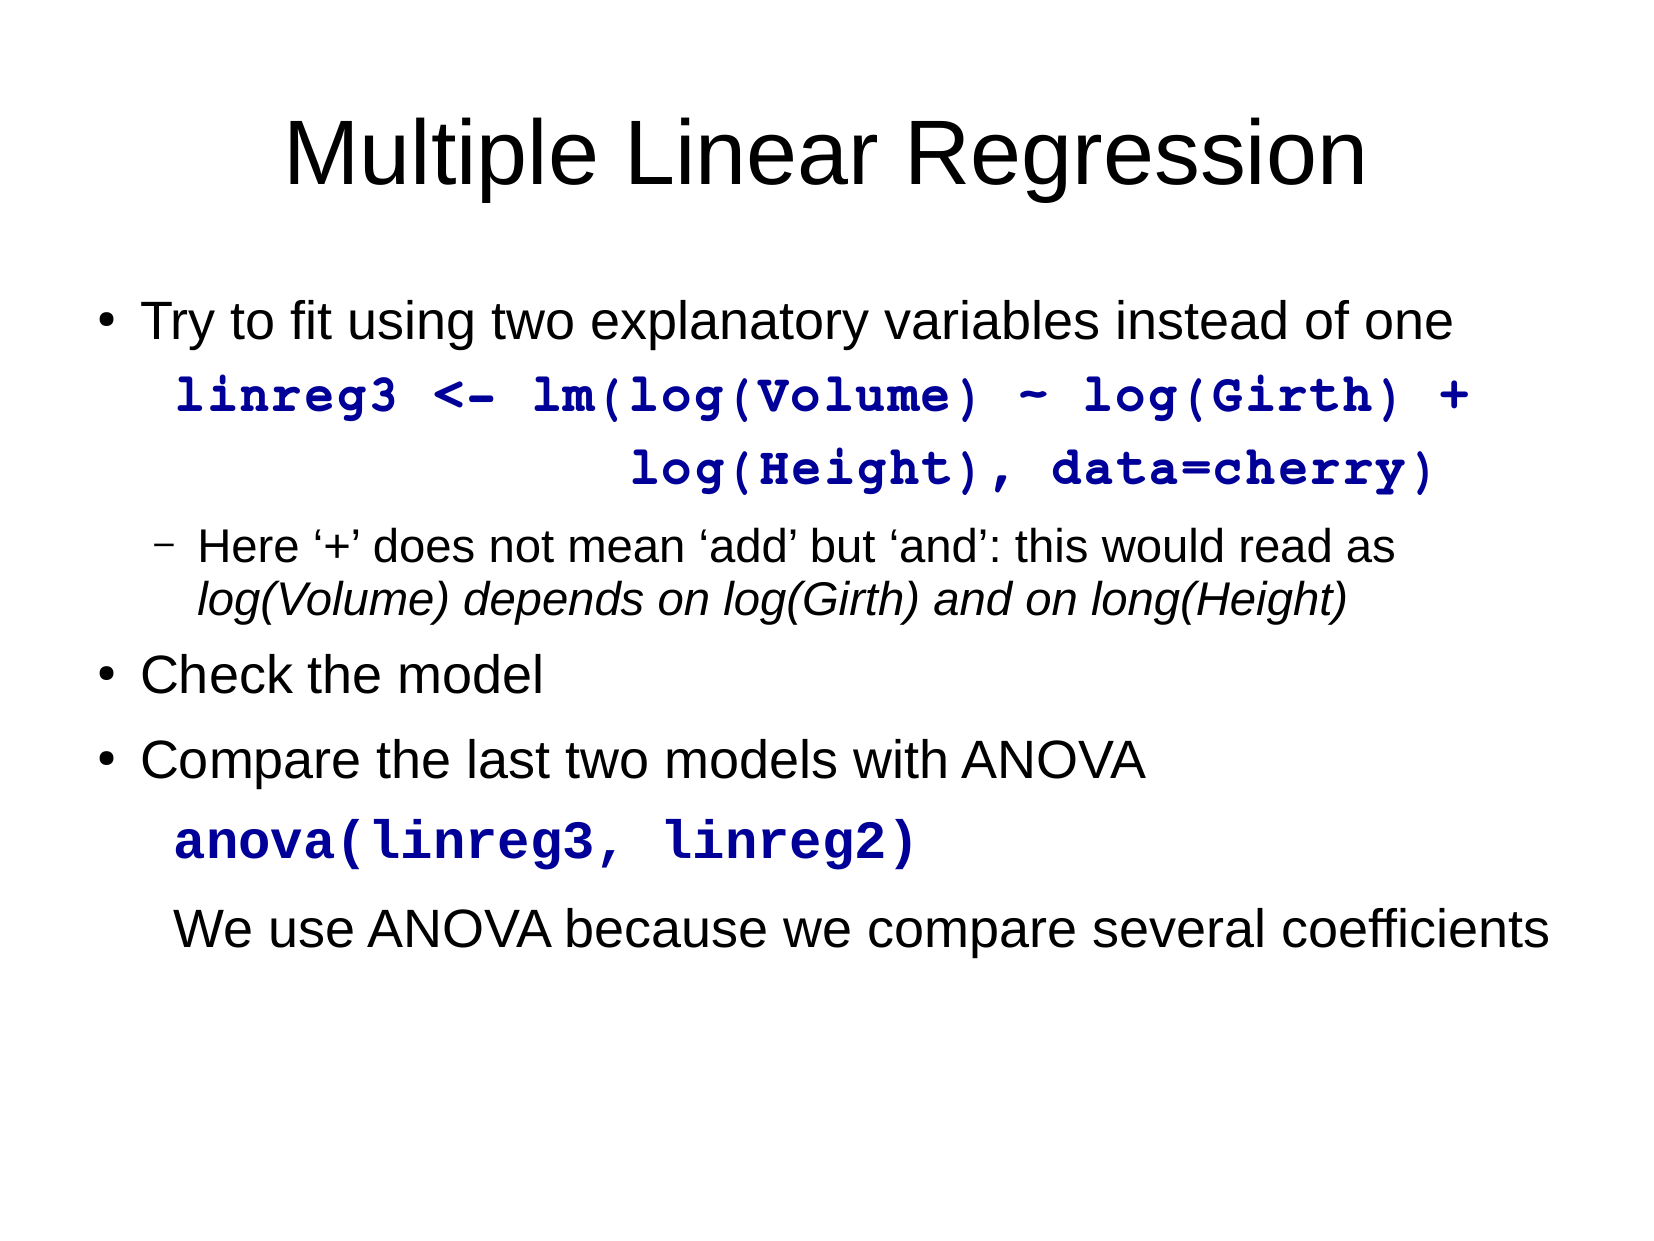

# Multiple Linear Regression
Try to fit using two explanatory variables instead of one
linreg3 <- lm(log(Volume) ~ log(Girth) +
 log(Height), data=cherry)
Here ‘+’ does not mean ‘add’ but ‘and’: this would read as log(Volume) depends on log(Girth) and on long(Height)
Check the model
Compare the last two models with ANOVA
anova(linreg3, linreg2)
We use ANOVA because we compare several coefficients